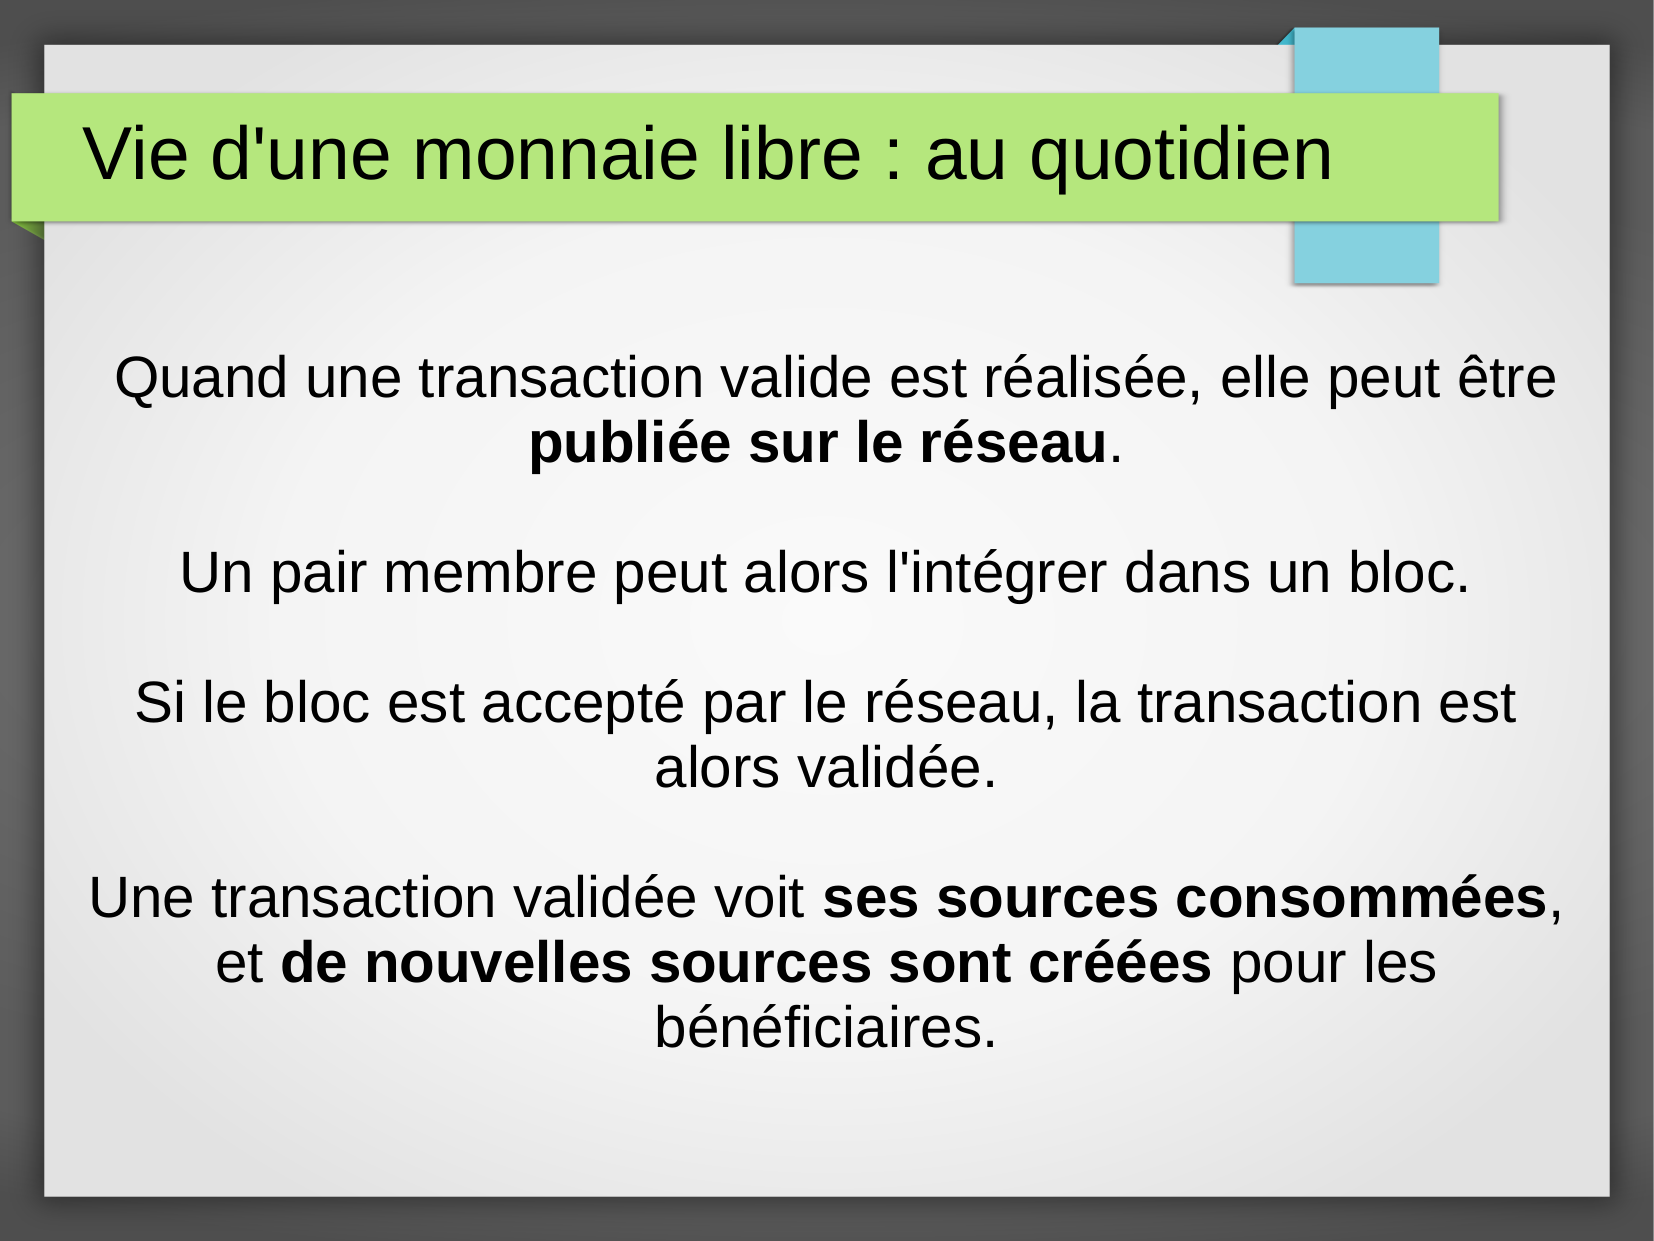

# Vie d'une monnaie libre : au quotidien
Quand une transaction valide est réalisée, elle peut être publiée sur le réseau.
Un pair membre peut alors l'intégrer dans un bloc.
Si le bloc est accepté par le réseau, la transaction est alors validée.
Une transaction validée voit ses sources consommées, et de nouvelles sources sont créées pour les bénéficiaires.